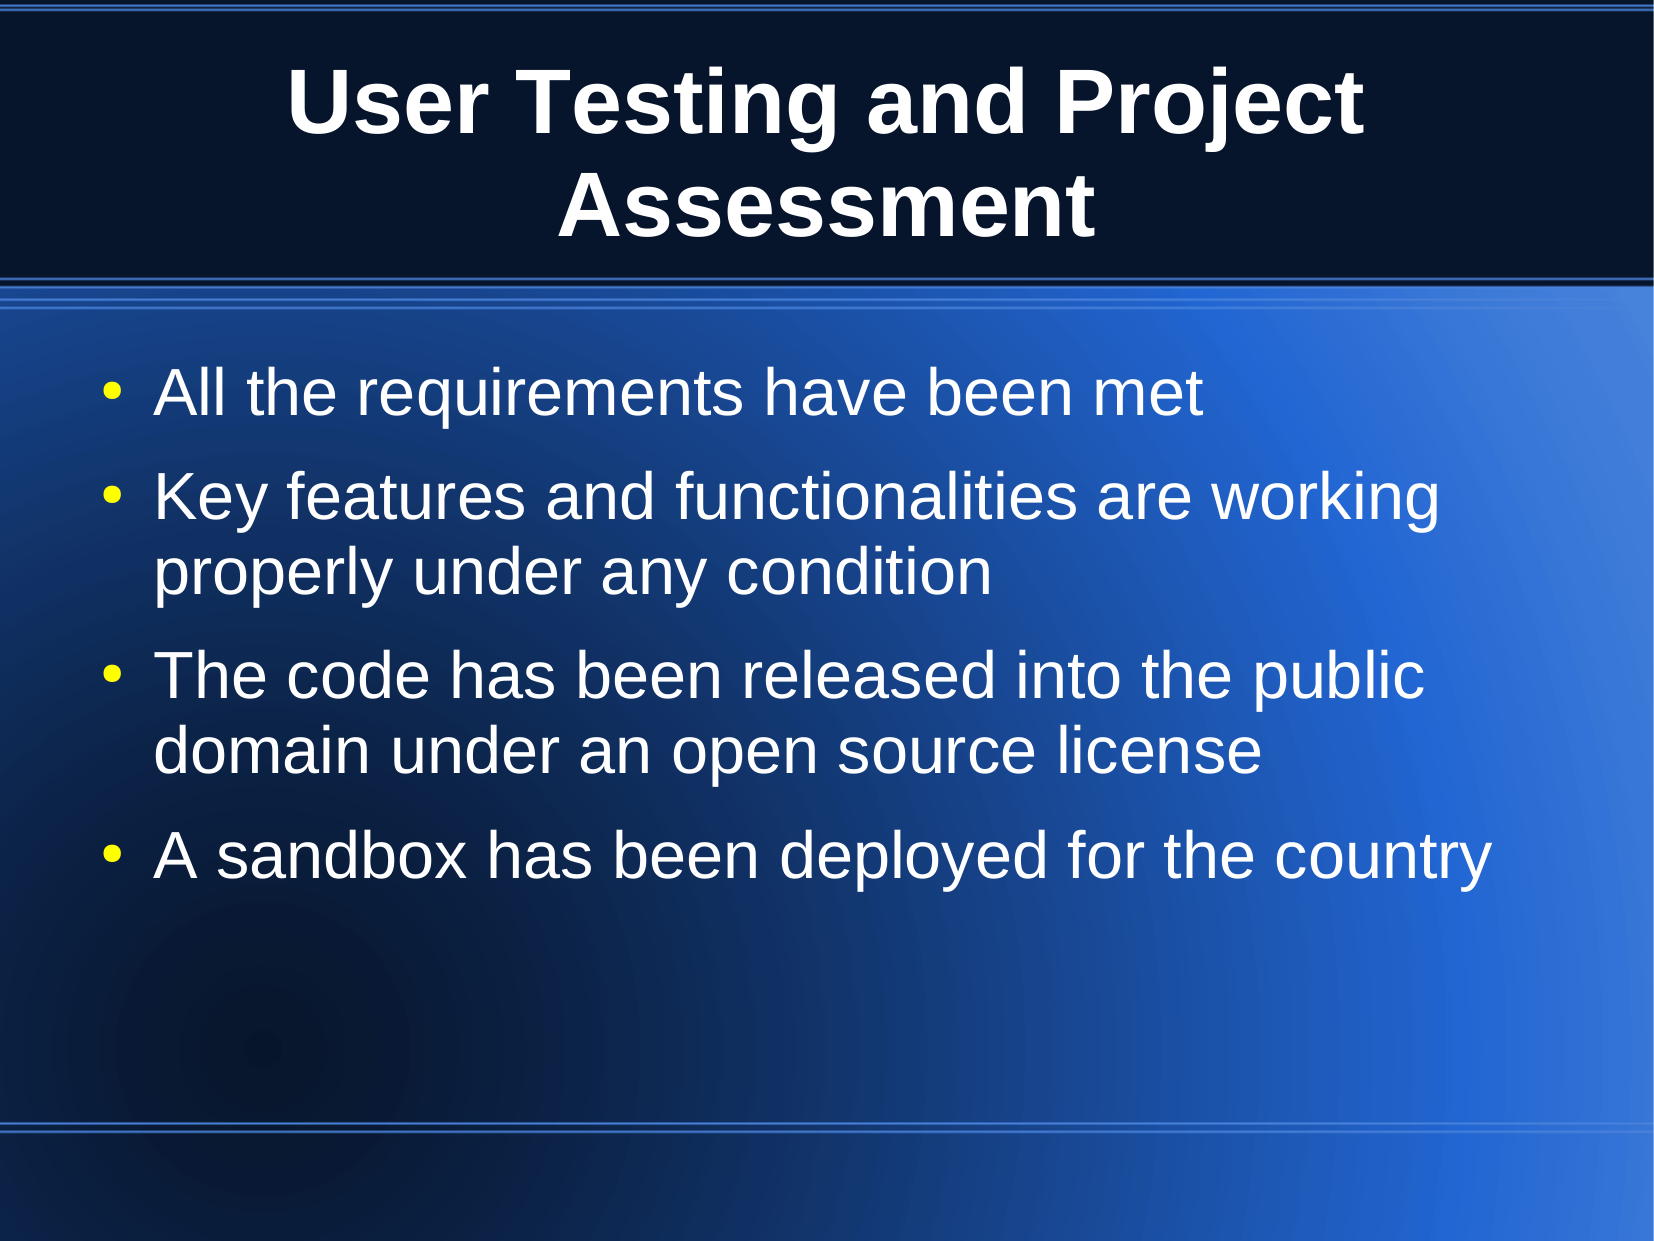

# User Testing and Project Assessment
All the requirements have been met
Key features and functionalities are working properly under any condition
The code has been released into the public domain under an open source license
A sandbox has been deployed for the country